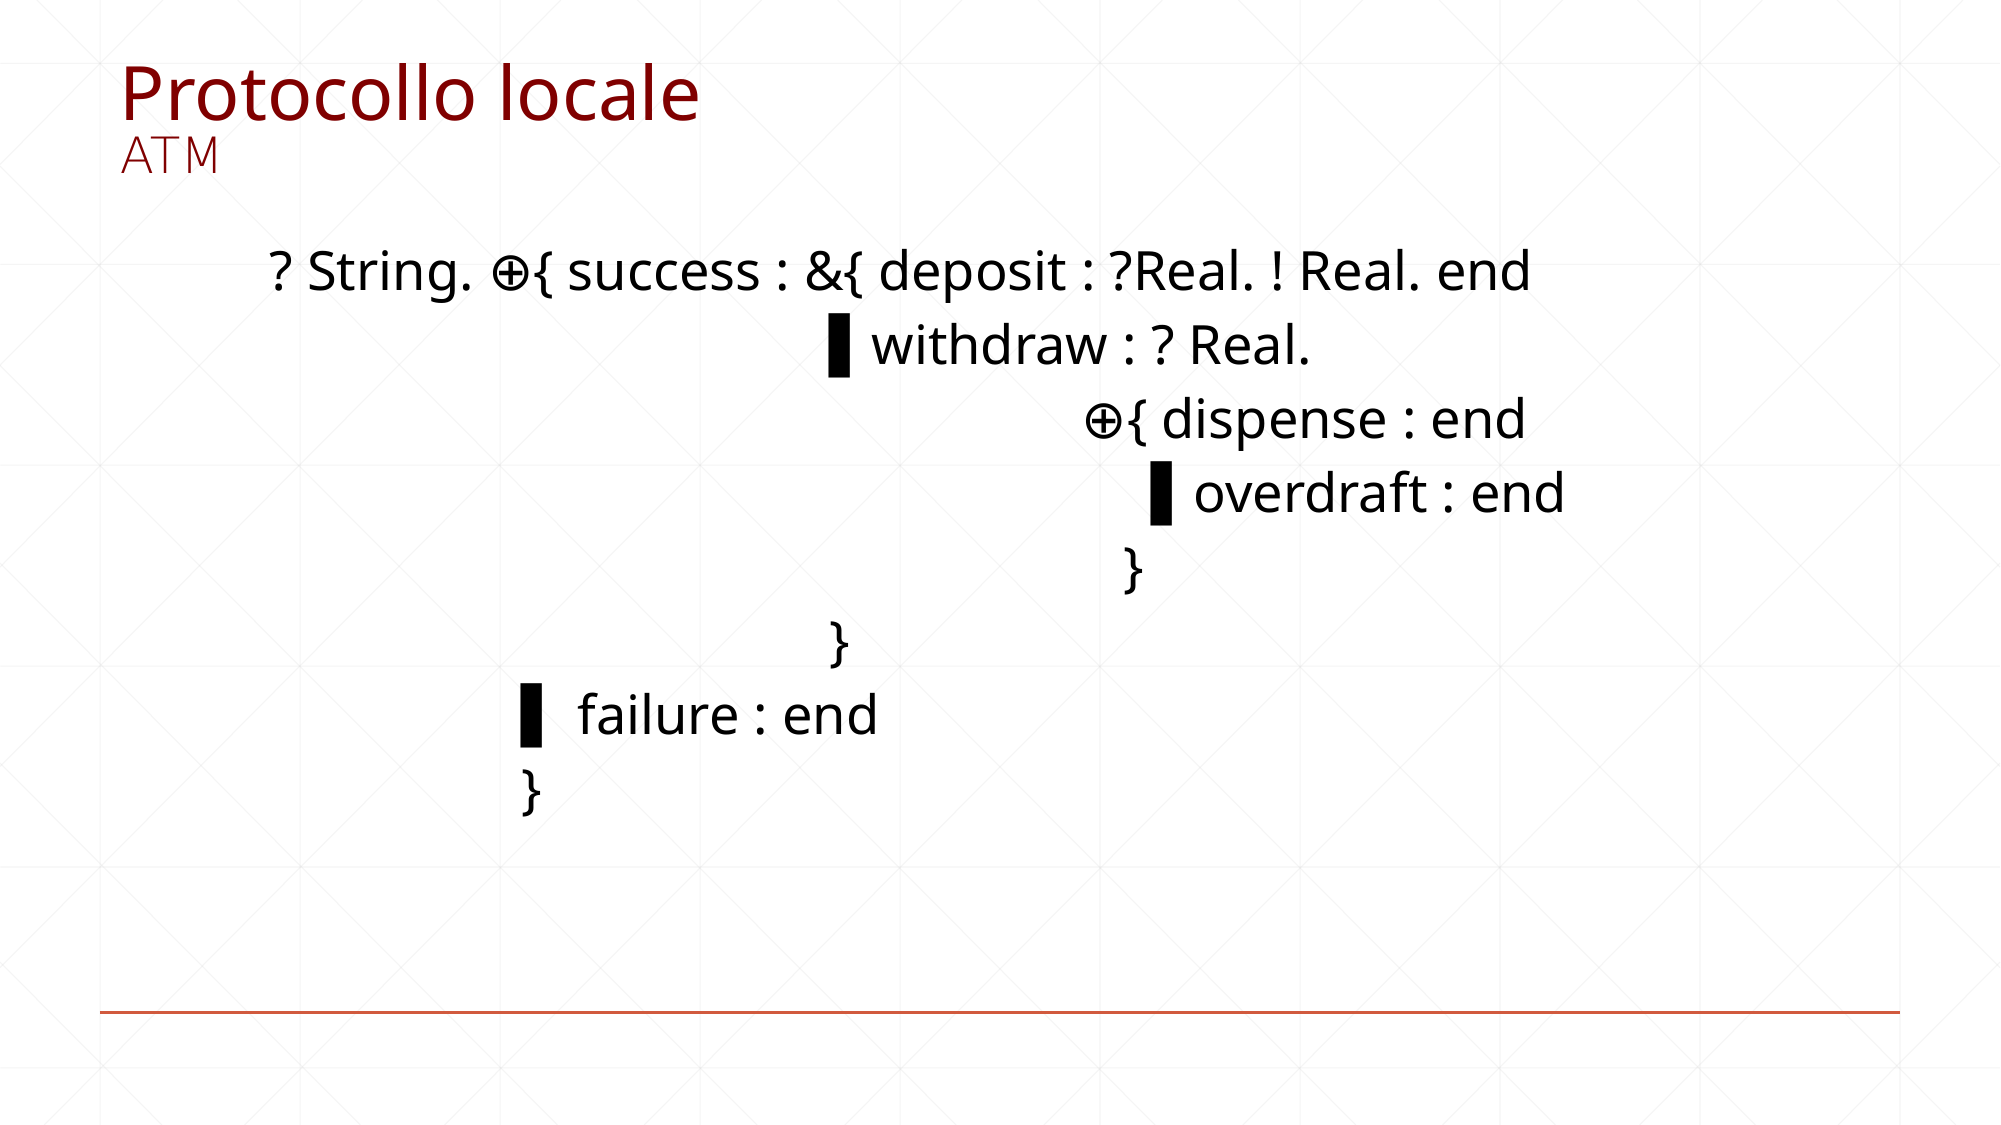

Protocollo locale
ATM
? String. ⊕{ success : &{ deposit : ?Real. ! Real. end
 ▌withdraw : ? Real.
 ⊕{ dispense : end
 ▌overdraft : end
 }
 }
 ▌ failure : end
 }